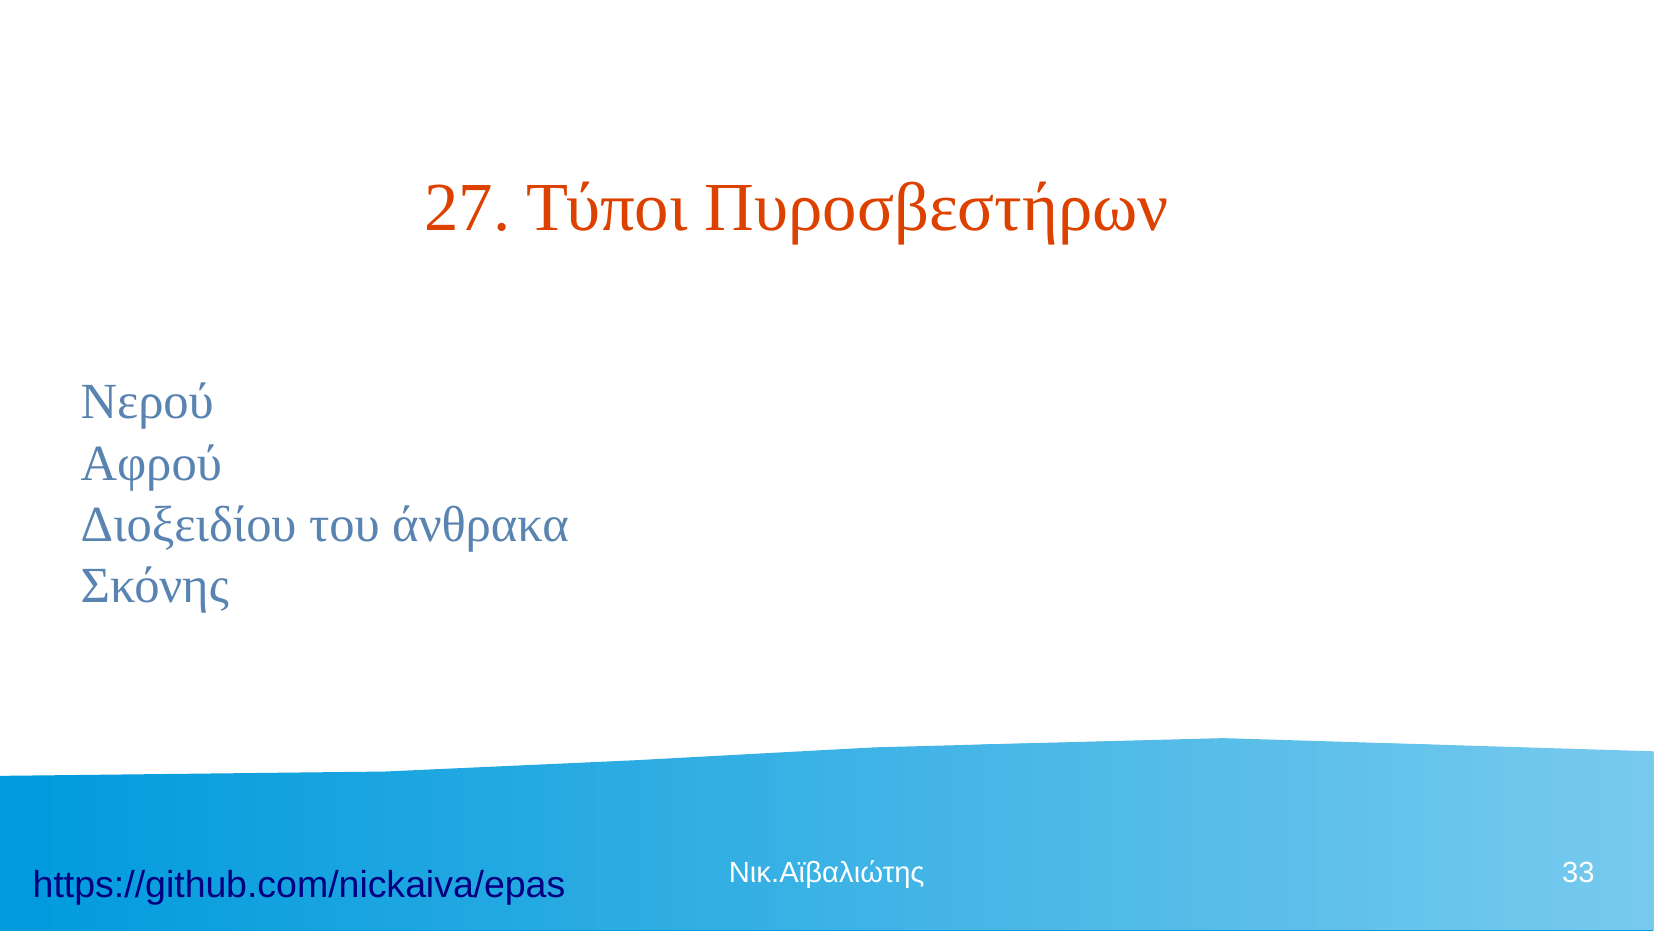

# 27. Τύποι Πυροσβεστήρων
 Νερού
 Αφρού
 Διοξειδίου του άνθρακα
 Σκόνης
Νικ.Αϊβαλιώτης
33